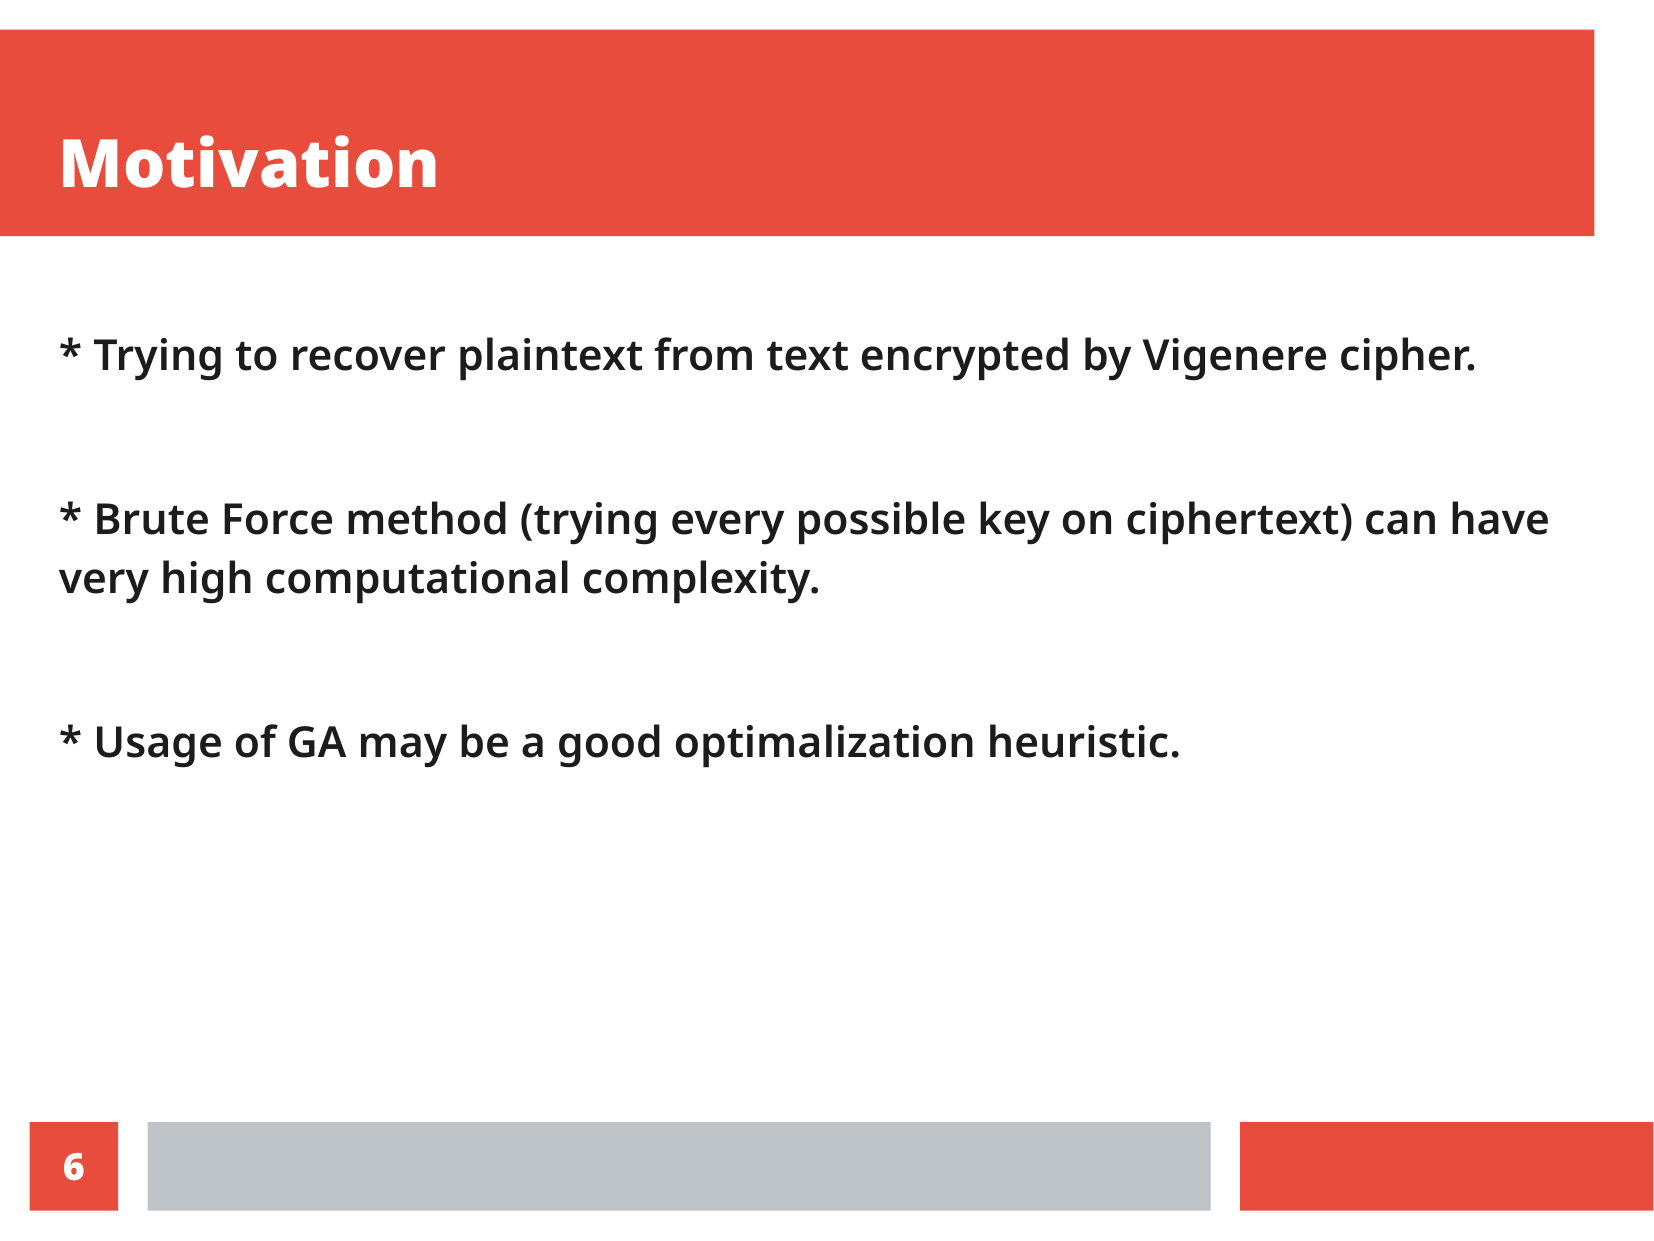

# Motivation
* Trying to recover plaintext from text encrypted by Vigenere cipher.
* Brute Force method (trying every possible key on ciphertext) can have very high computational complexity.
* Usage of GA may be a good optimalization heuristic.
6